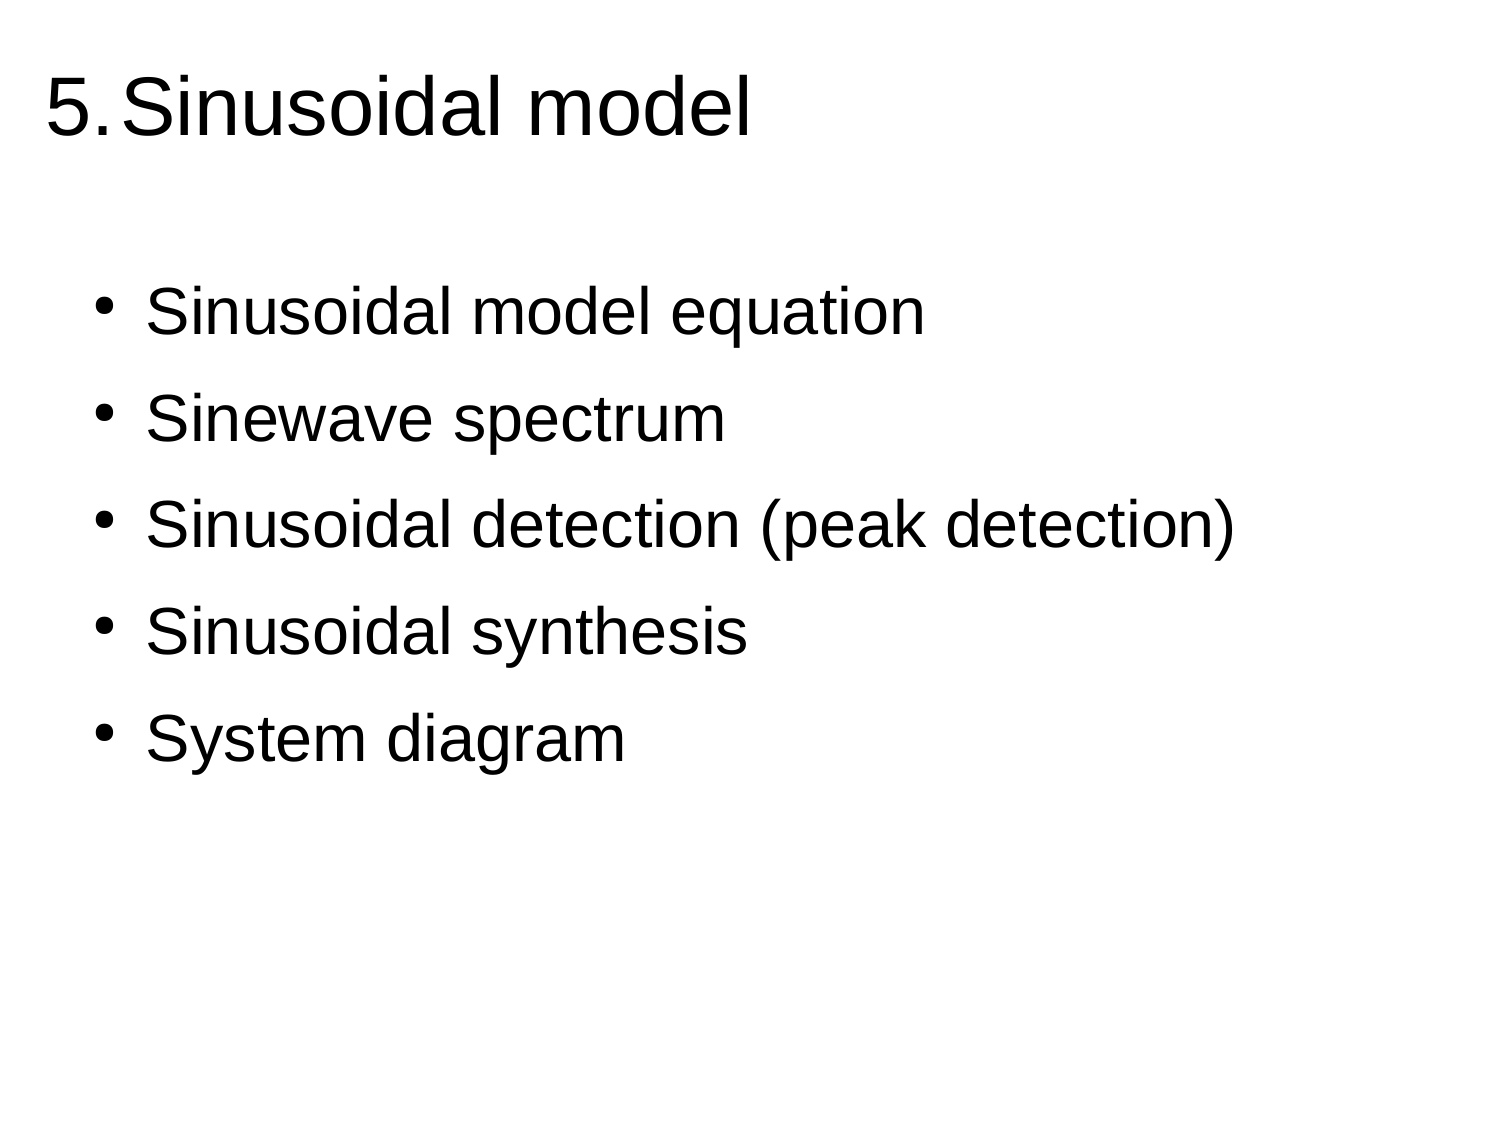

# 5.	Sinusoidal model
Sinusoidal model equation
Sinewave spectrum
Sinusoidal detection (peak detection)
Sinusoidal synthesis
System diagram